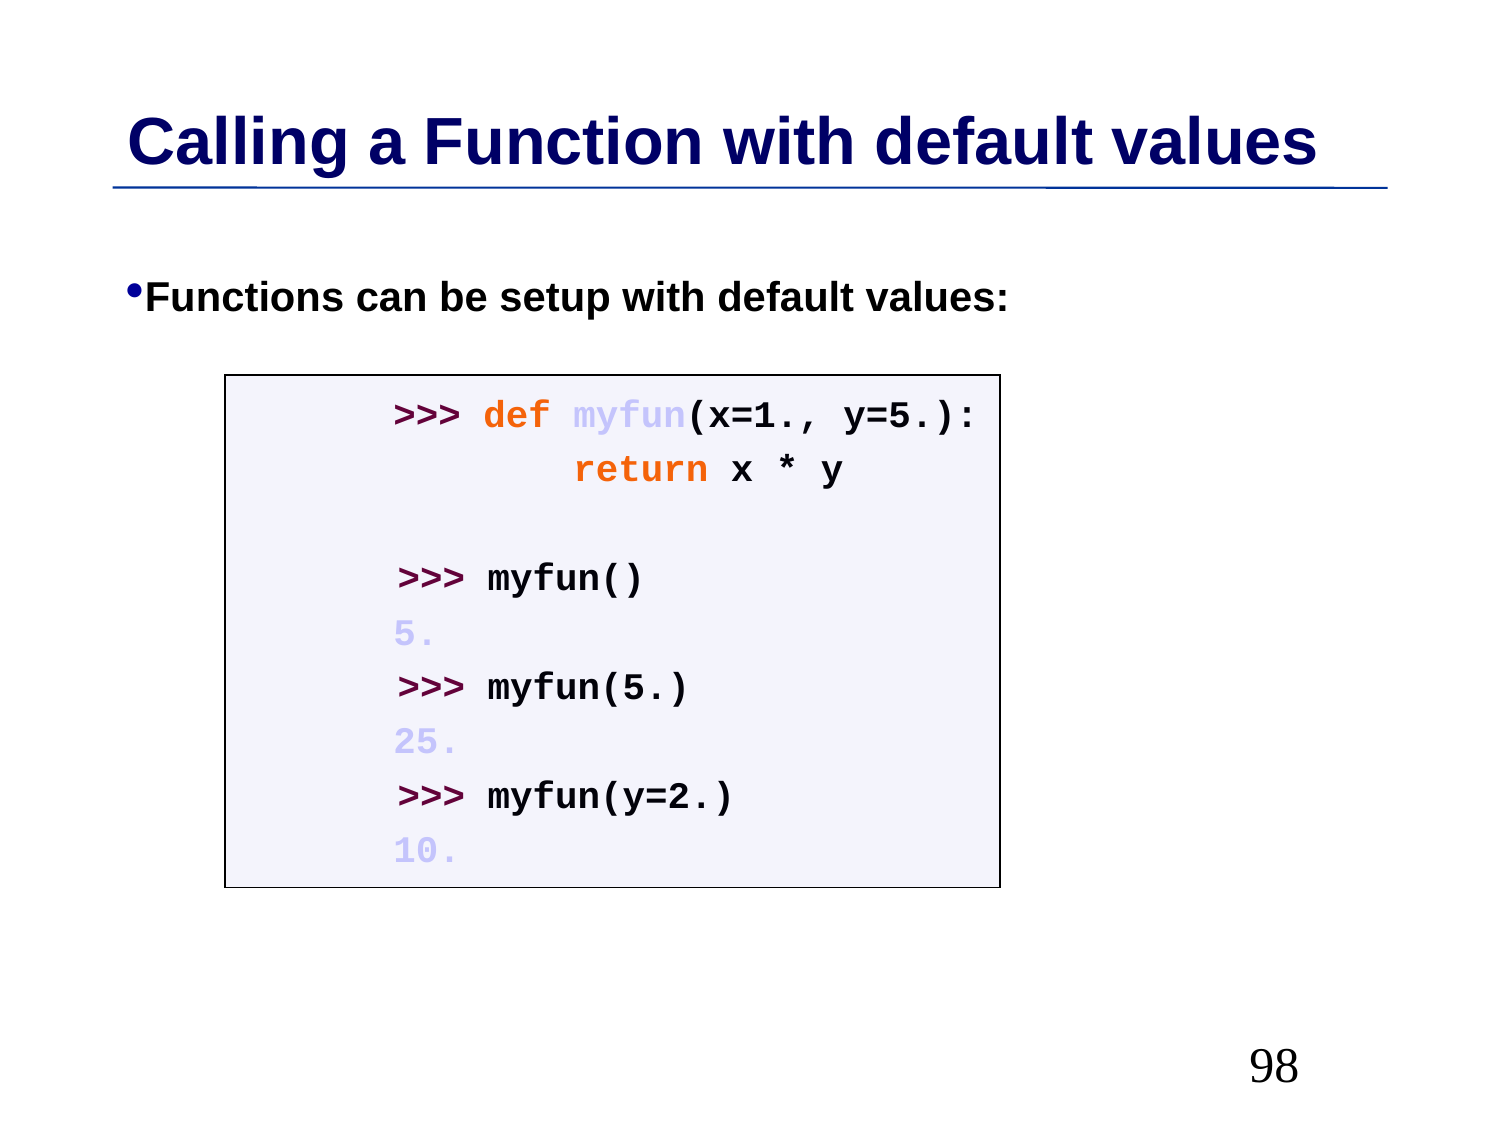

# Calling a Function with default values
Functions can be setup with default values:
 >>> def myfun(x=1., y=5.):
 return x * y
		>>> myfun()
 5.
		>>> myfun(5.)
 25.
		>>> myfun(y=2.)
 10.